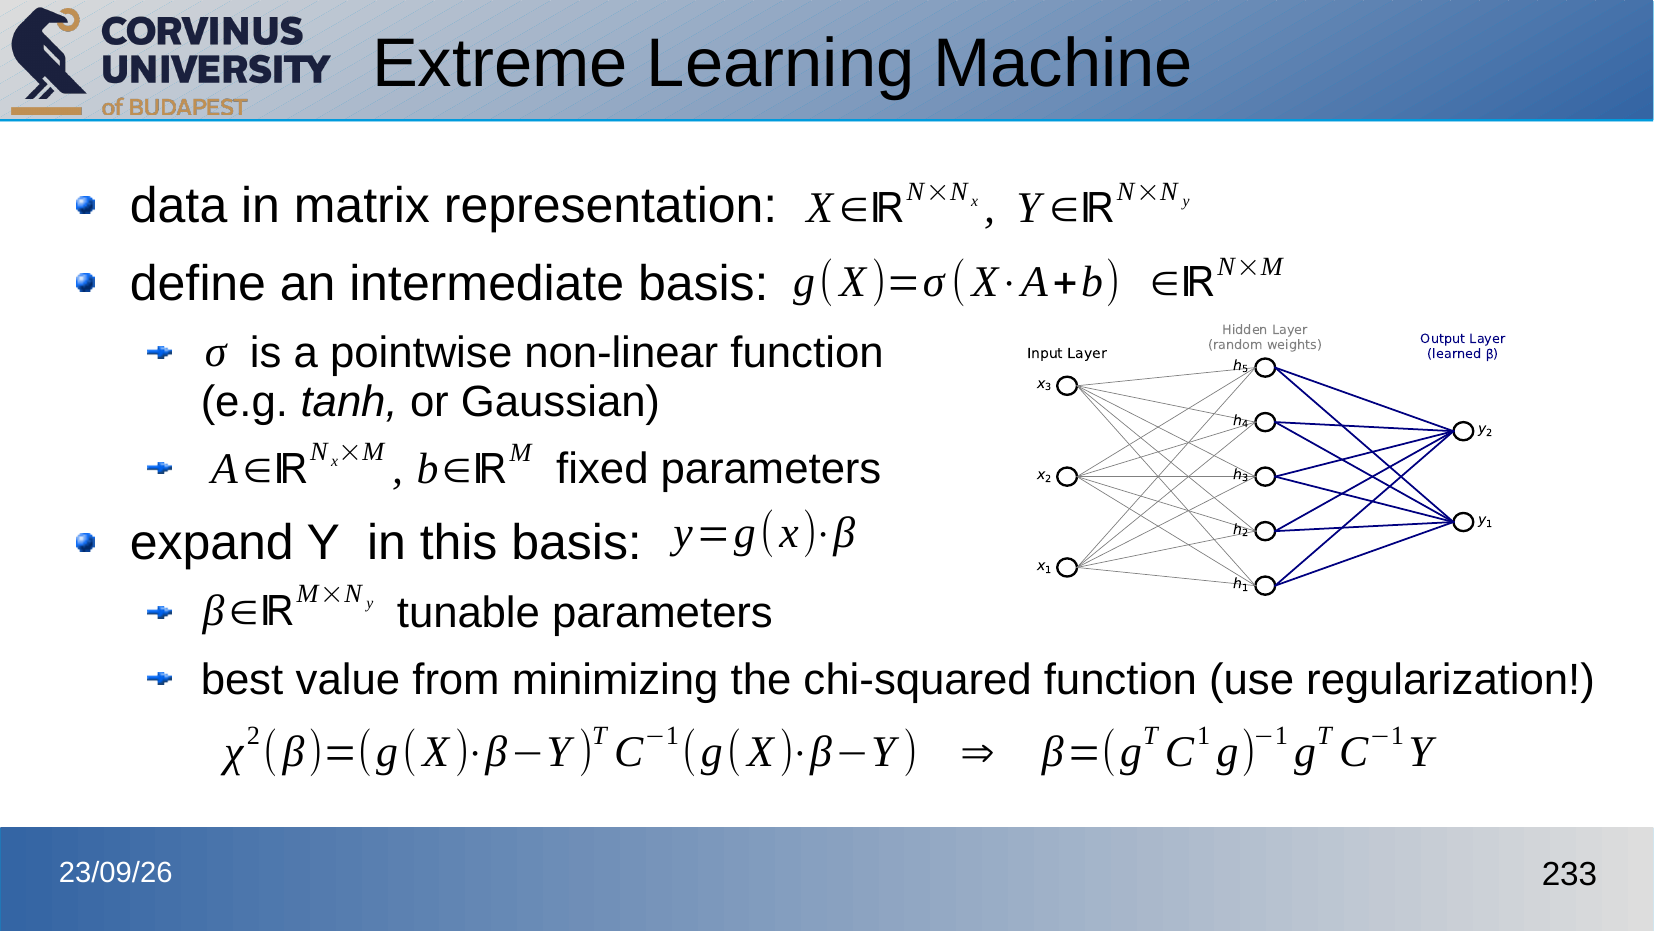

# Extreme Learning Machine
data in matrix representation:
define an intermediate basis:
 is a pointwise non-linear function
(e.g. tanh, or Gaussian)
 fixed parameters
expand Y in this basis:
 tunable parameters
best value from minimizing the chi-squared function (use regularization!)